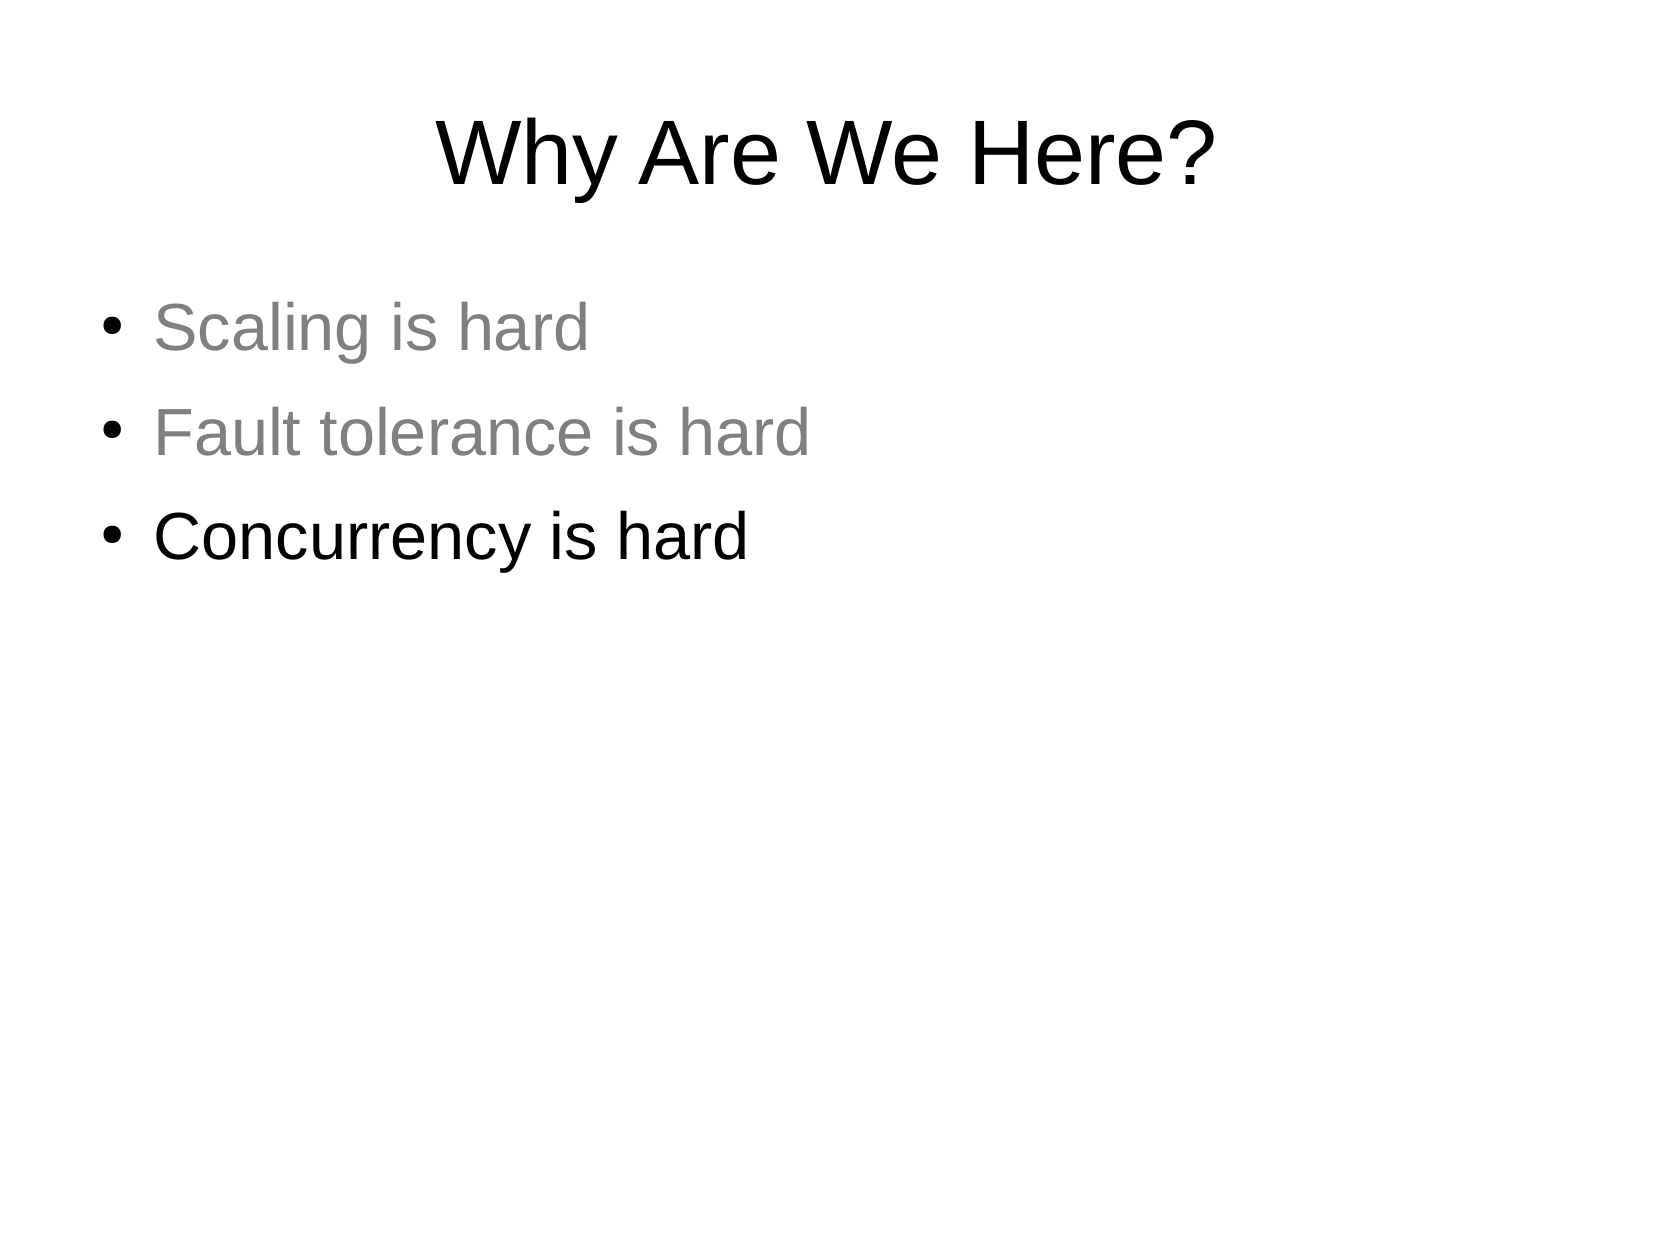

# Why Are We Here?
Scaling is hard
Fault tolerance is hard
Concurrency is hard